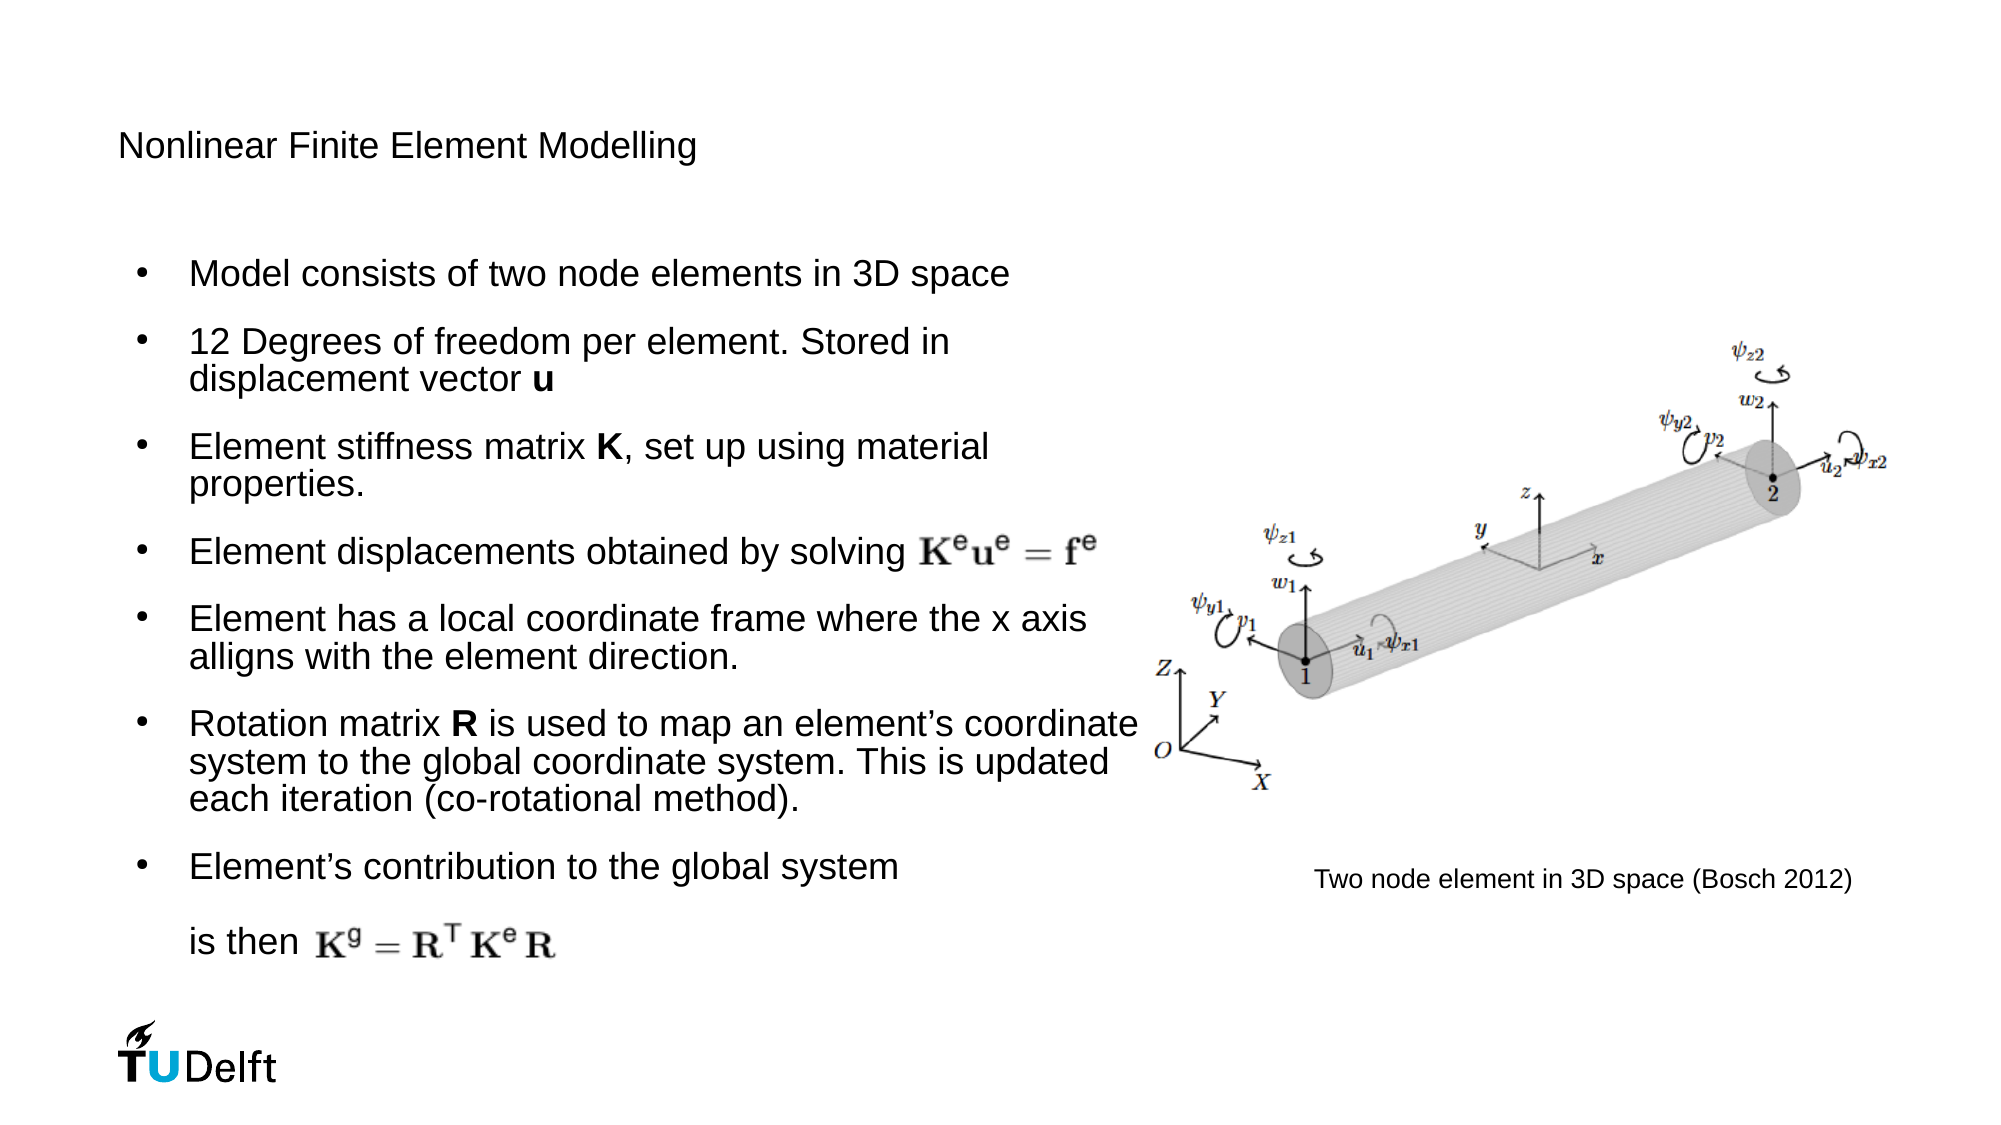

# Nonlinear Finite Element Modelling
Model consists of two node elements in 3D space
12 Degrees of freedom per element. Stored in displacement vector u
Element stiffness matrix K, set up using material properties.
Element displacements obtained by solving
Element has a local coordinate frame where the x axis alligns with the element direction.
Rotation matrix R is used to map an element’s coordinate system to the global coordinate system. This is updated each iteration (co-rotational method).
Element’s contribution to the global system
is then
Two node element in 3D space (Bosch 2012)